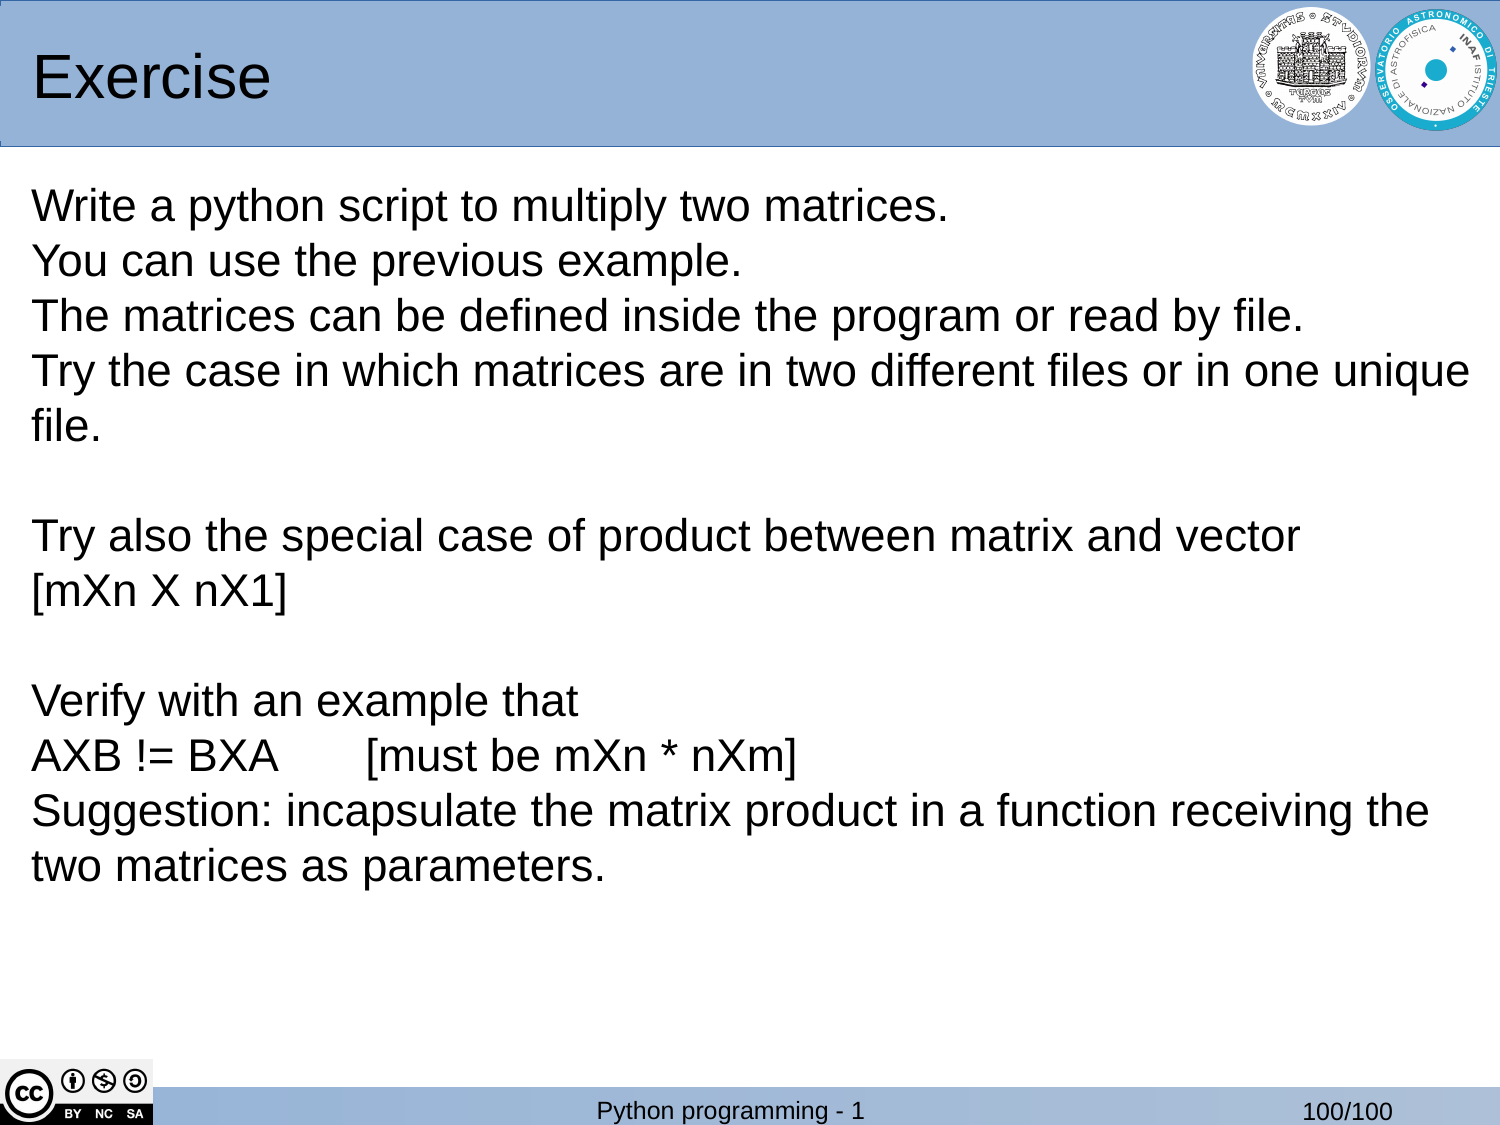

Exercise
# Write a python script to multiply two matrices.
You can use the previous example.
The matrices can be defined inside the program or read by file.
Try the case in which matrices are in two different files or in one unique file.
Try also the special case of product between matrix and vector
[mXn X nX1]
Verify with an example that
AXB != BXA [must be mXn * nXm]
Suggestion: incapsulate the matrix product in a function receiving the two matrices as parameters.